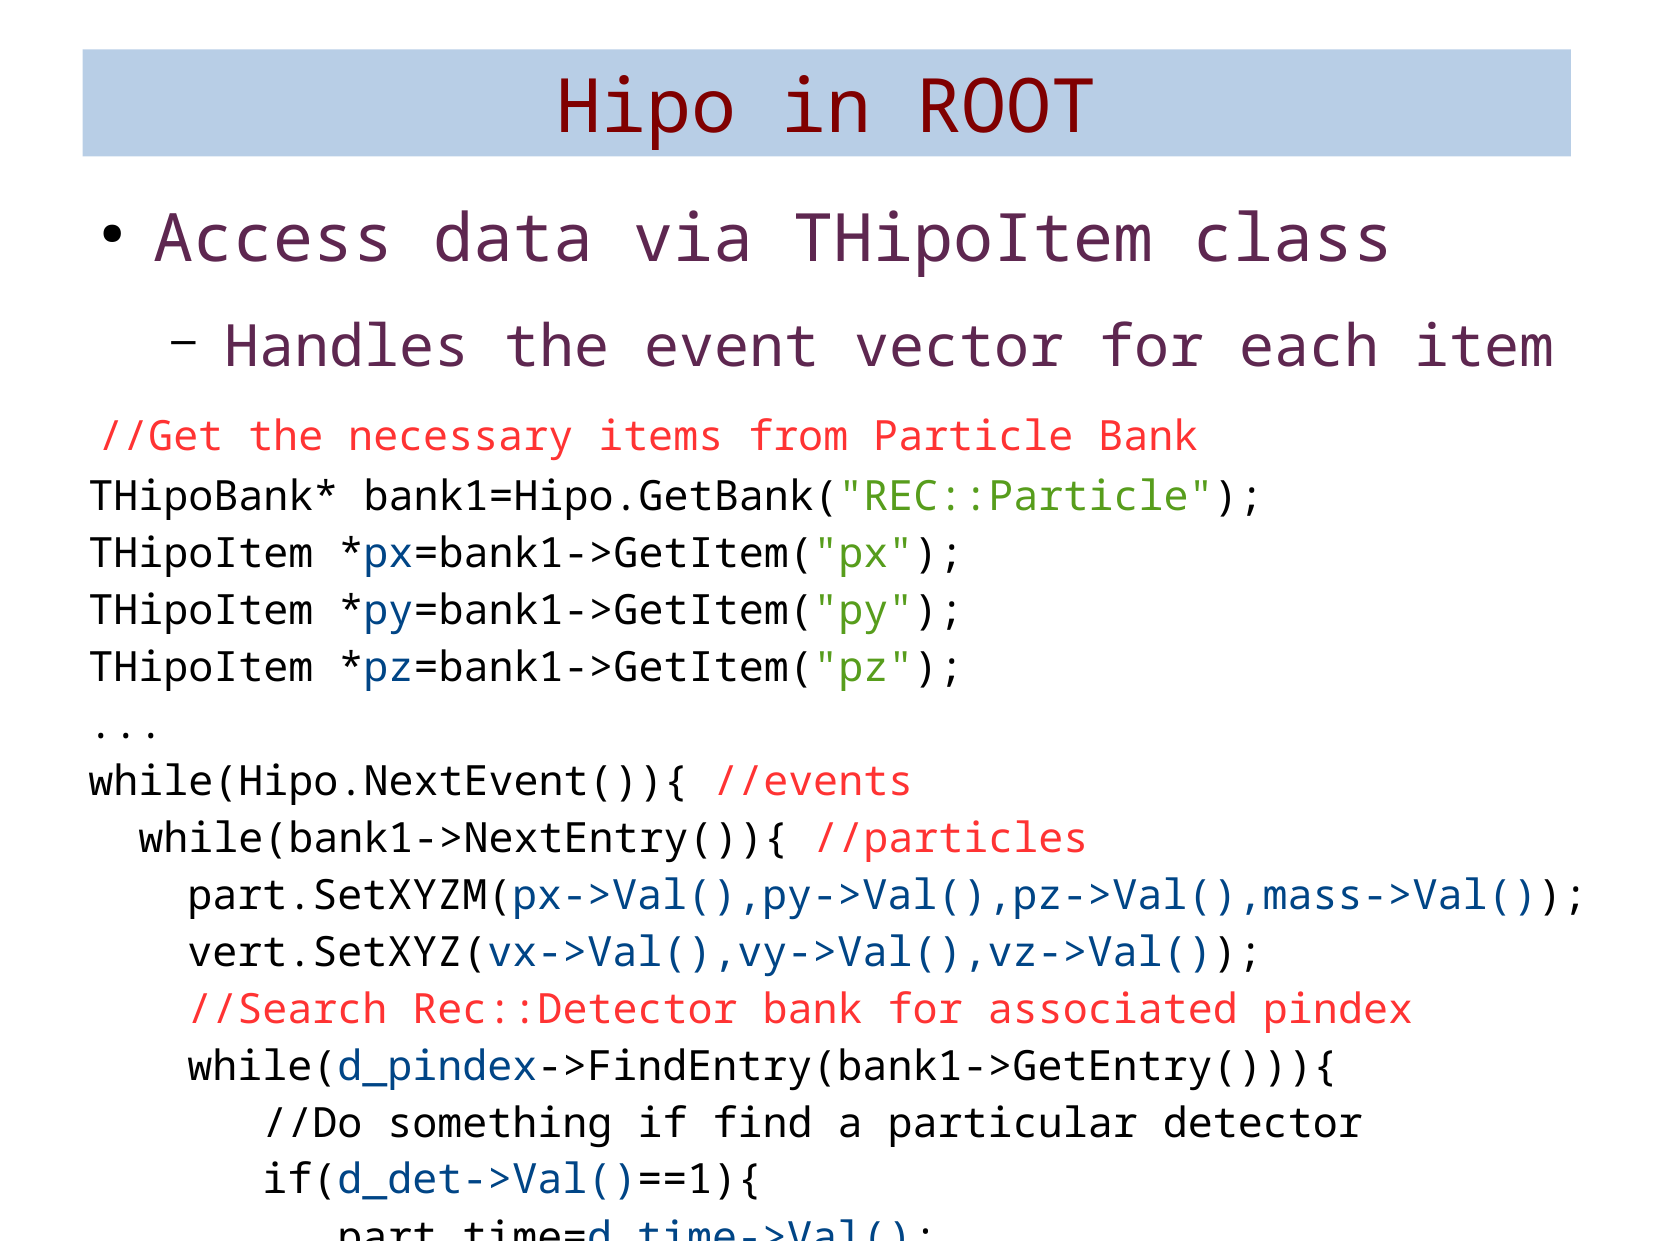

# Hipo in ROOT
Access data via THipoItem class
Handles the event vector for each item
 //Get the necessary items from Particle Bank
 THipoBank* bank1=Hipo.GetBank("REC::Particle");
 THipoItem *px=bank1->GetItem("px");
 THipoItem *py=bank1->GetItem("py");
 THipoItem *pz=bank1->GetItem("pz");
 ...
 while(Hipo.NextEvent()){ //events
 while(bank1->NextEntry()){ //particles
	 part.SetXYZM(px->Val(),py->Val(),pz->Val(),mass->Val());
	 vert.SetXYZ(vx->Val(),vy->Val(),vz->Val());
	 //Search Rec::Detector bank for associated pindex
	 while(d_pindex->FindEntry(bank1->GetEntry())){
	 //Do something if find a particular detector
	 if(d_det->Val()==1){
	 part_time=d_time->Val();